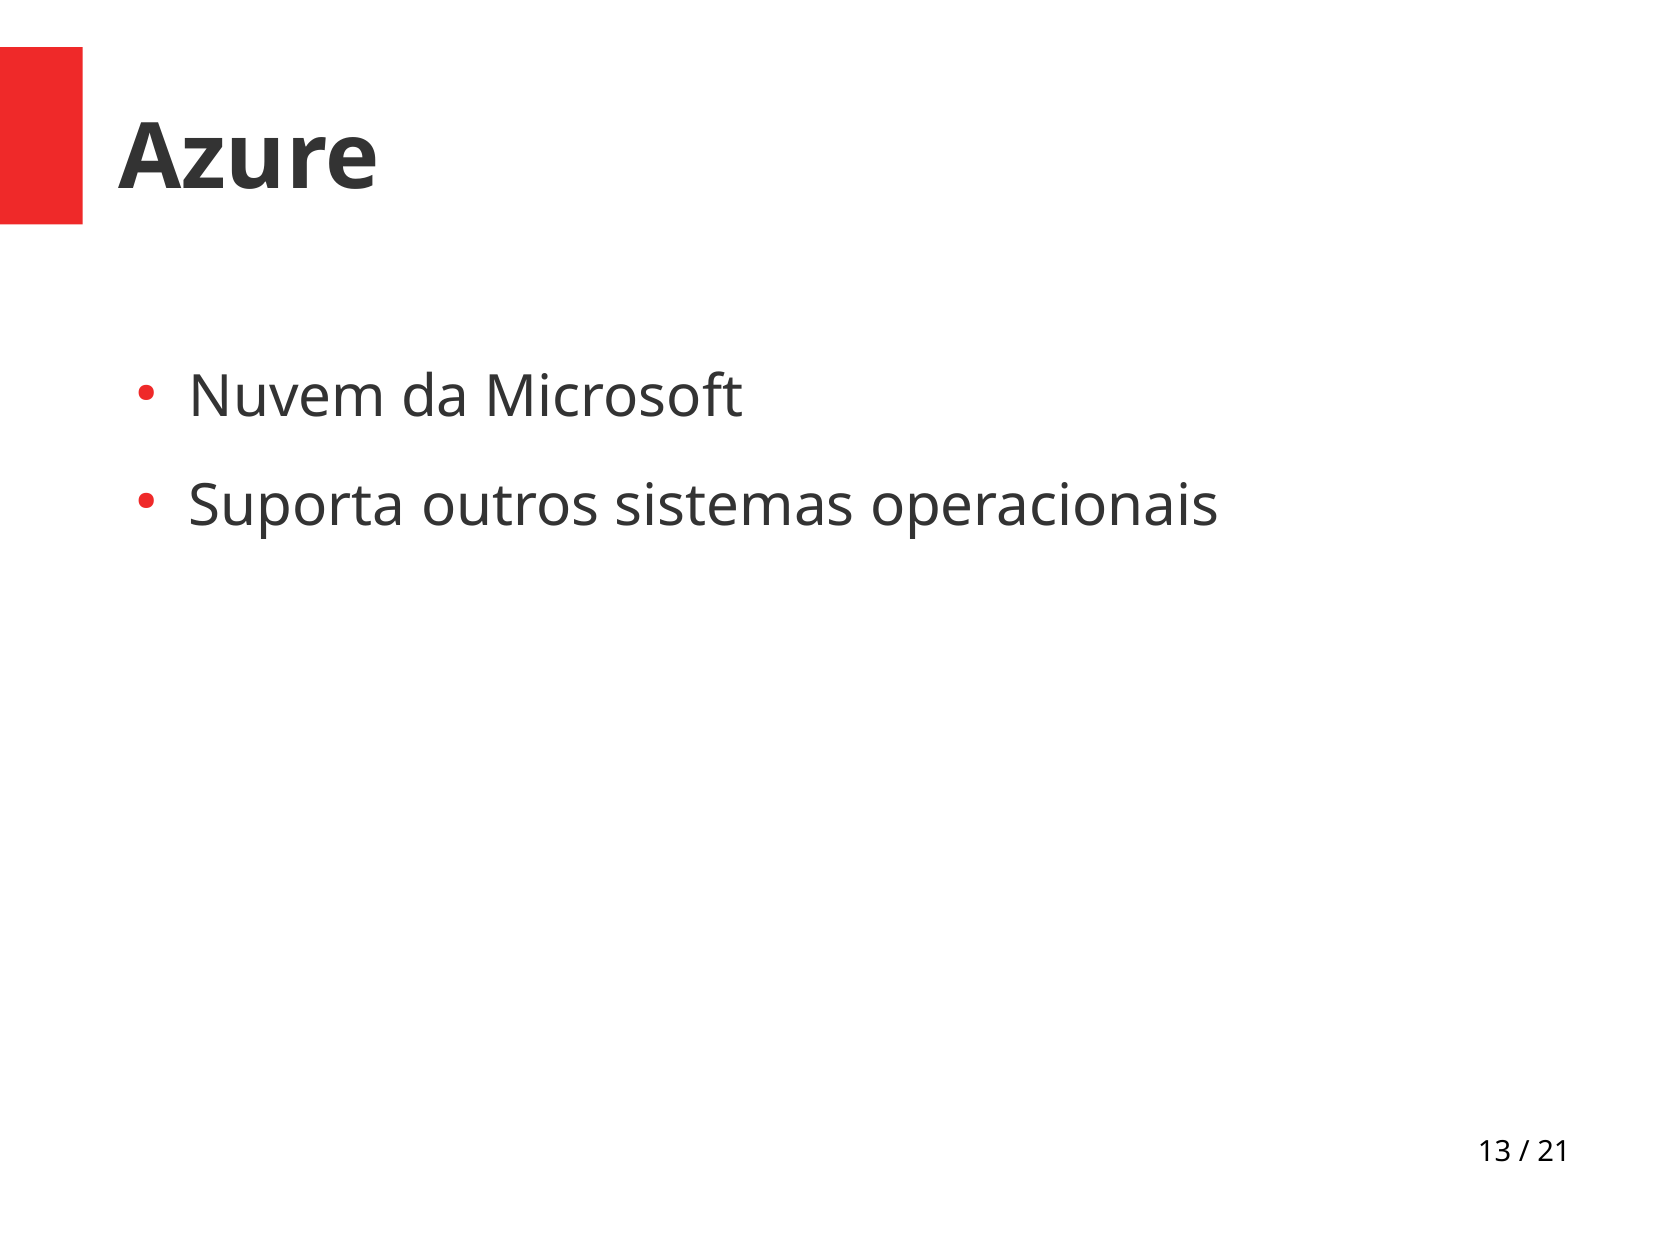

# Azure
Nuvem da Microsoft
Suporta outros sistemas operacionais
13